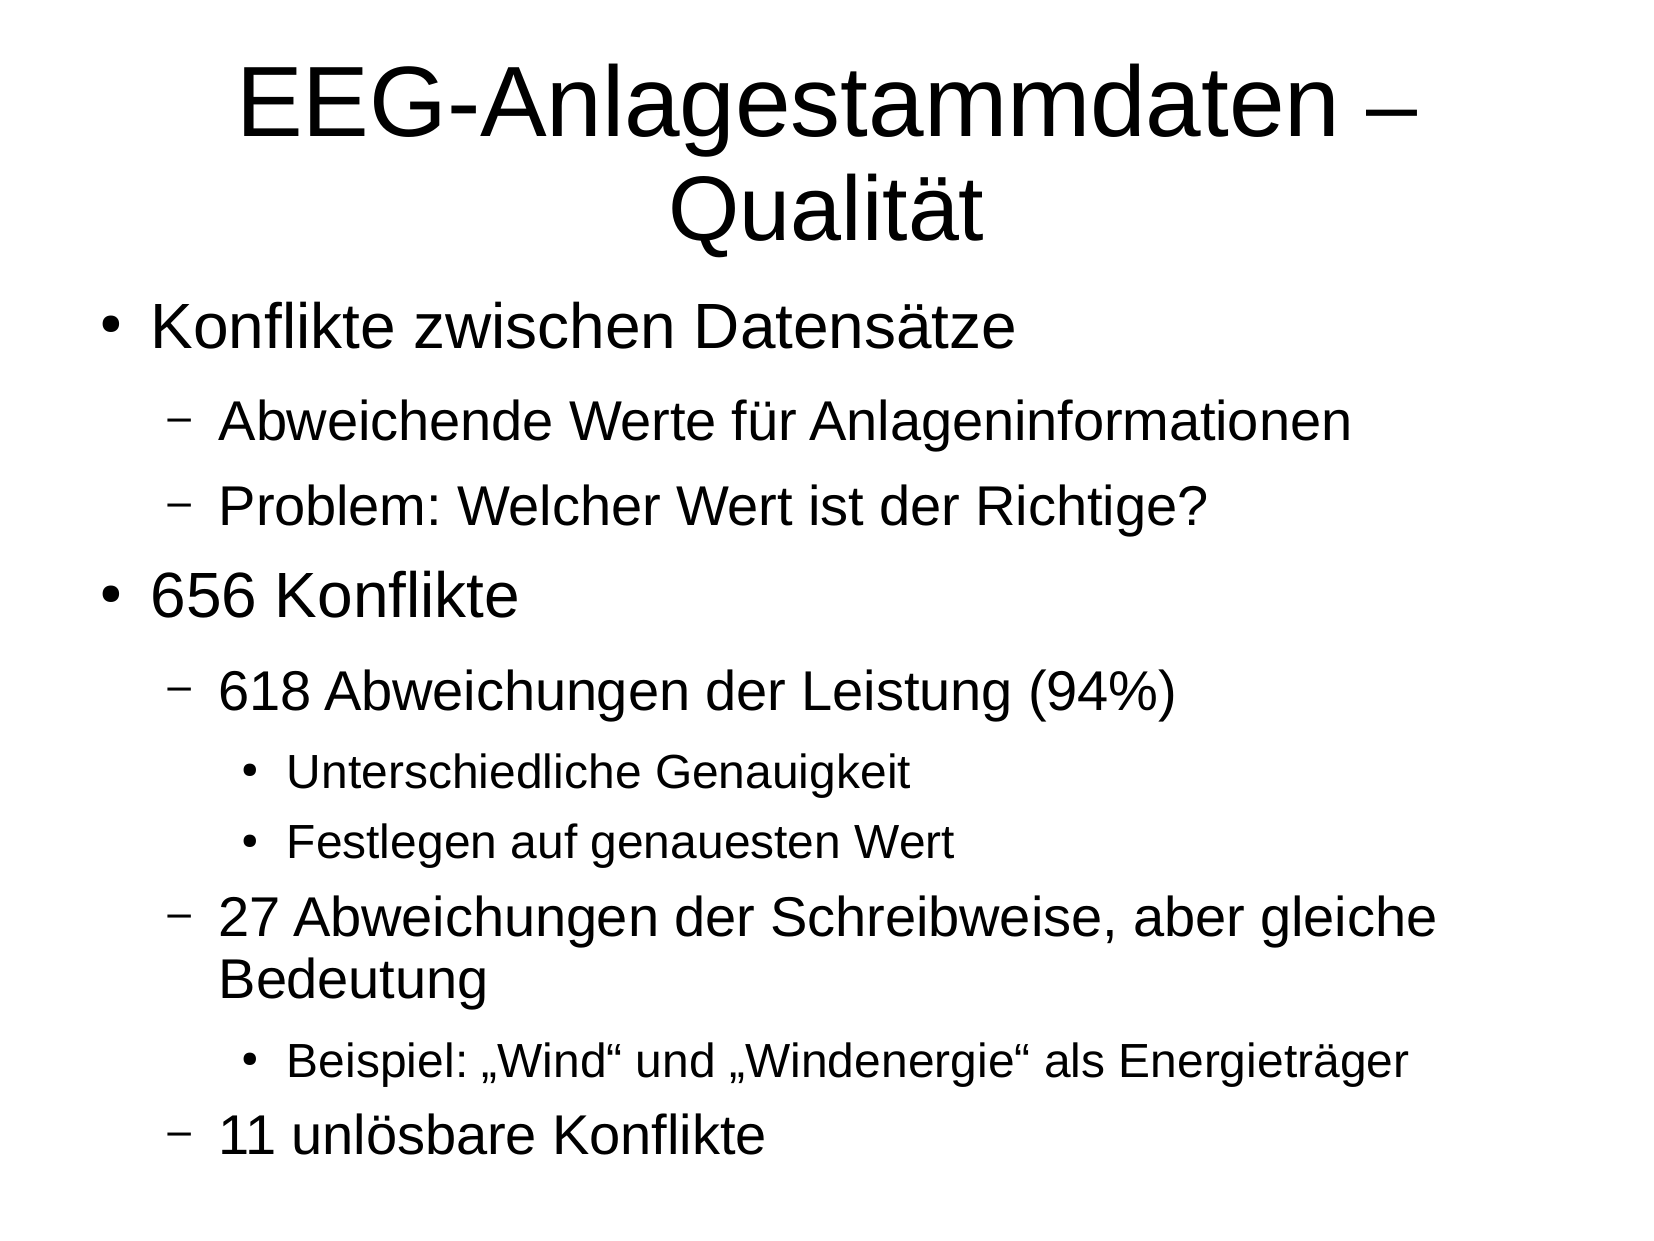

# EEG-Anlagestammdaten – Qualität
Konflikte zwischen Datensätze
Abweichende Werte für Anlageninformationen
Problem: Welcher Wert ist der Richtige?
656 Konflikte
618 Abweichungen der Leistung (94%)
Unterschiedliche Genauigkeit
Festlegen auf genauesten Wert
27 Abweichungen der Schreibweise, aber gleiche Bedeutung
Beispiel: „Wind“ und „Windenergie“ als Energieträger
11 unlösbare Konflikte